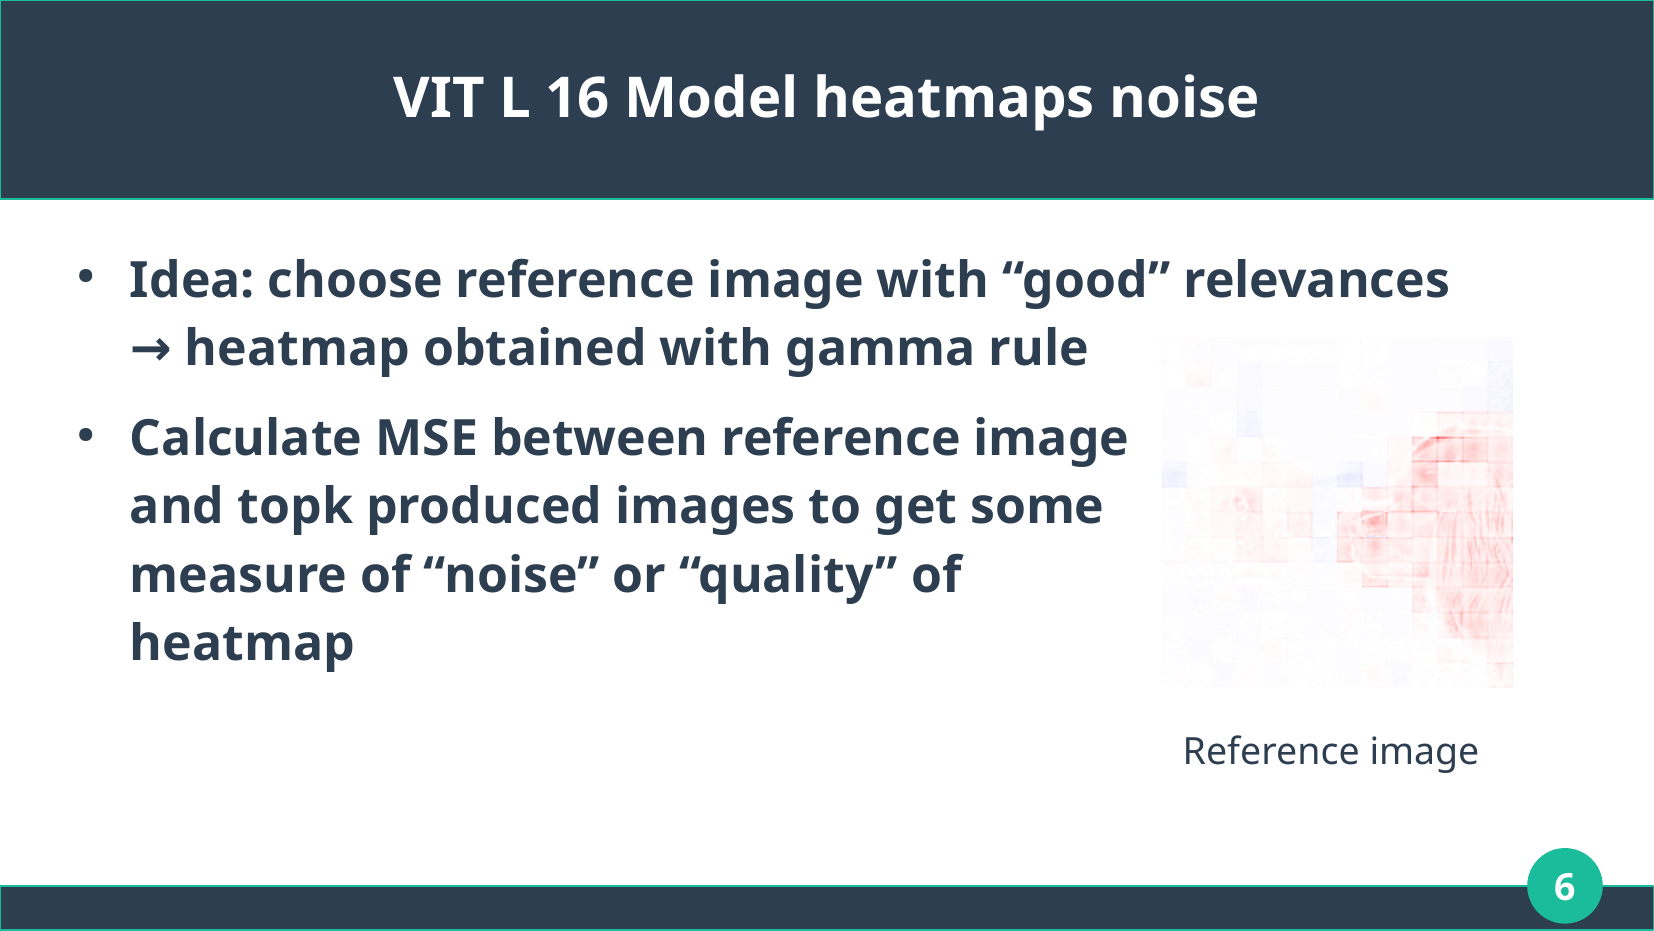

# VIT L 16 Model heatmaps noise
Idea: choose reference image with “good” relevances
→ heatmap obtained with gamma rule
Calculate MSE between reference image
and topk produced images to get some
measure of “noise” or “quality” of
heatmap
Reference image
6